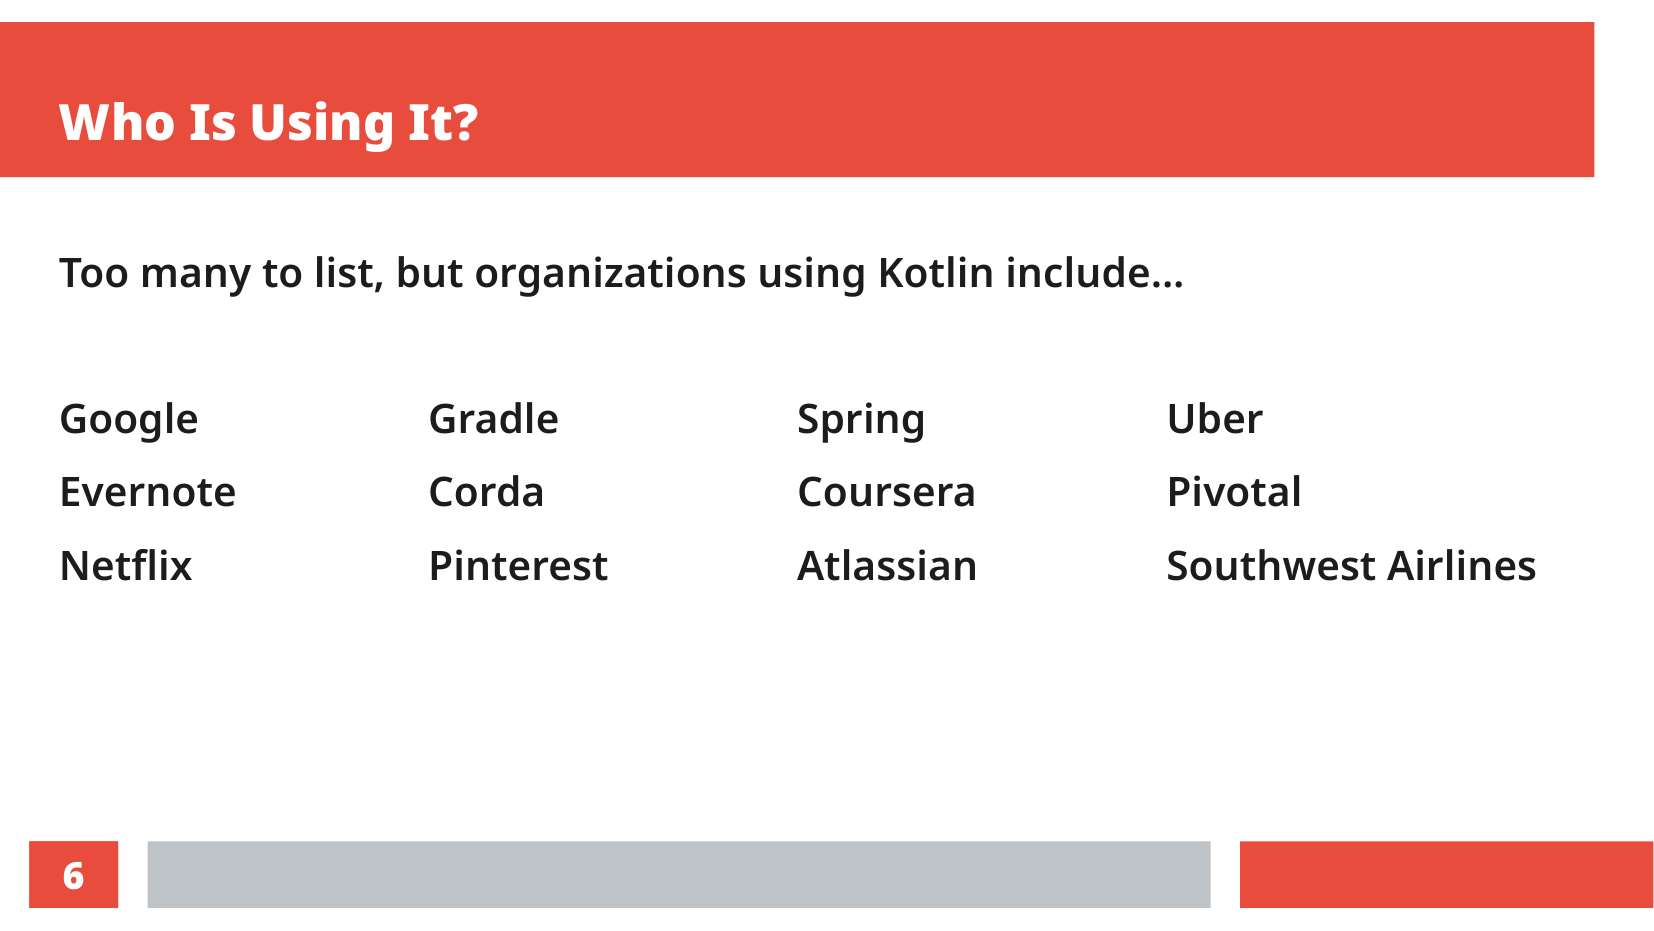

# Who Is Using It?
Too many to list, but organizations using Kotlin include...
Google				Gradle				Spring				Uber
Evernote			Corda				Coursera			Pivotal
Netflix				Pinterest			Atlassian			Southwest Airlines
6